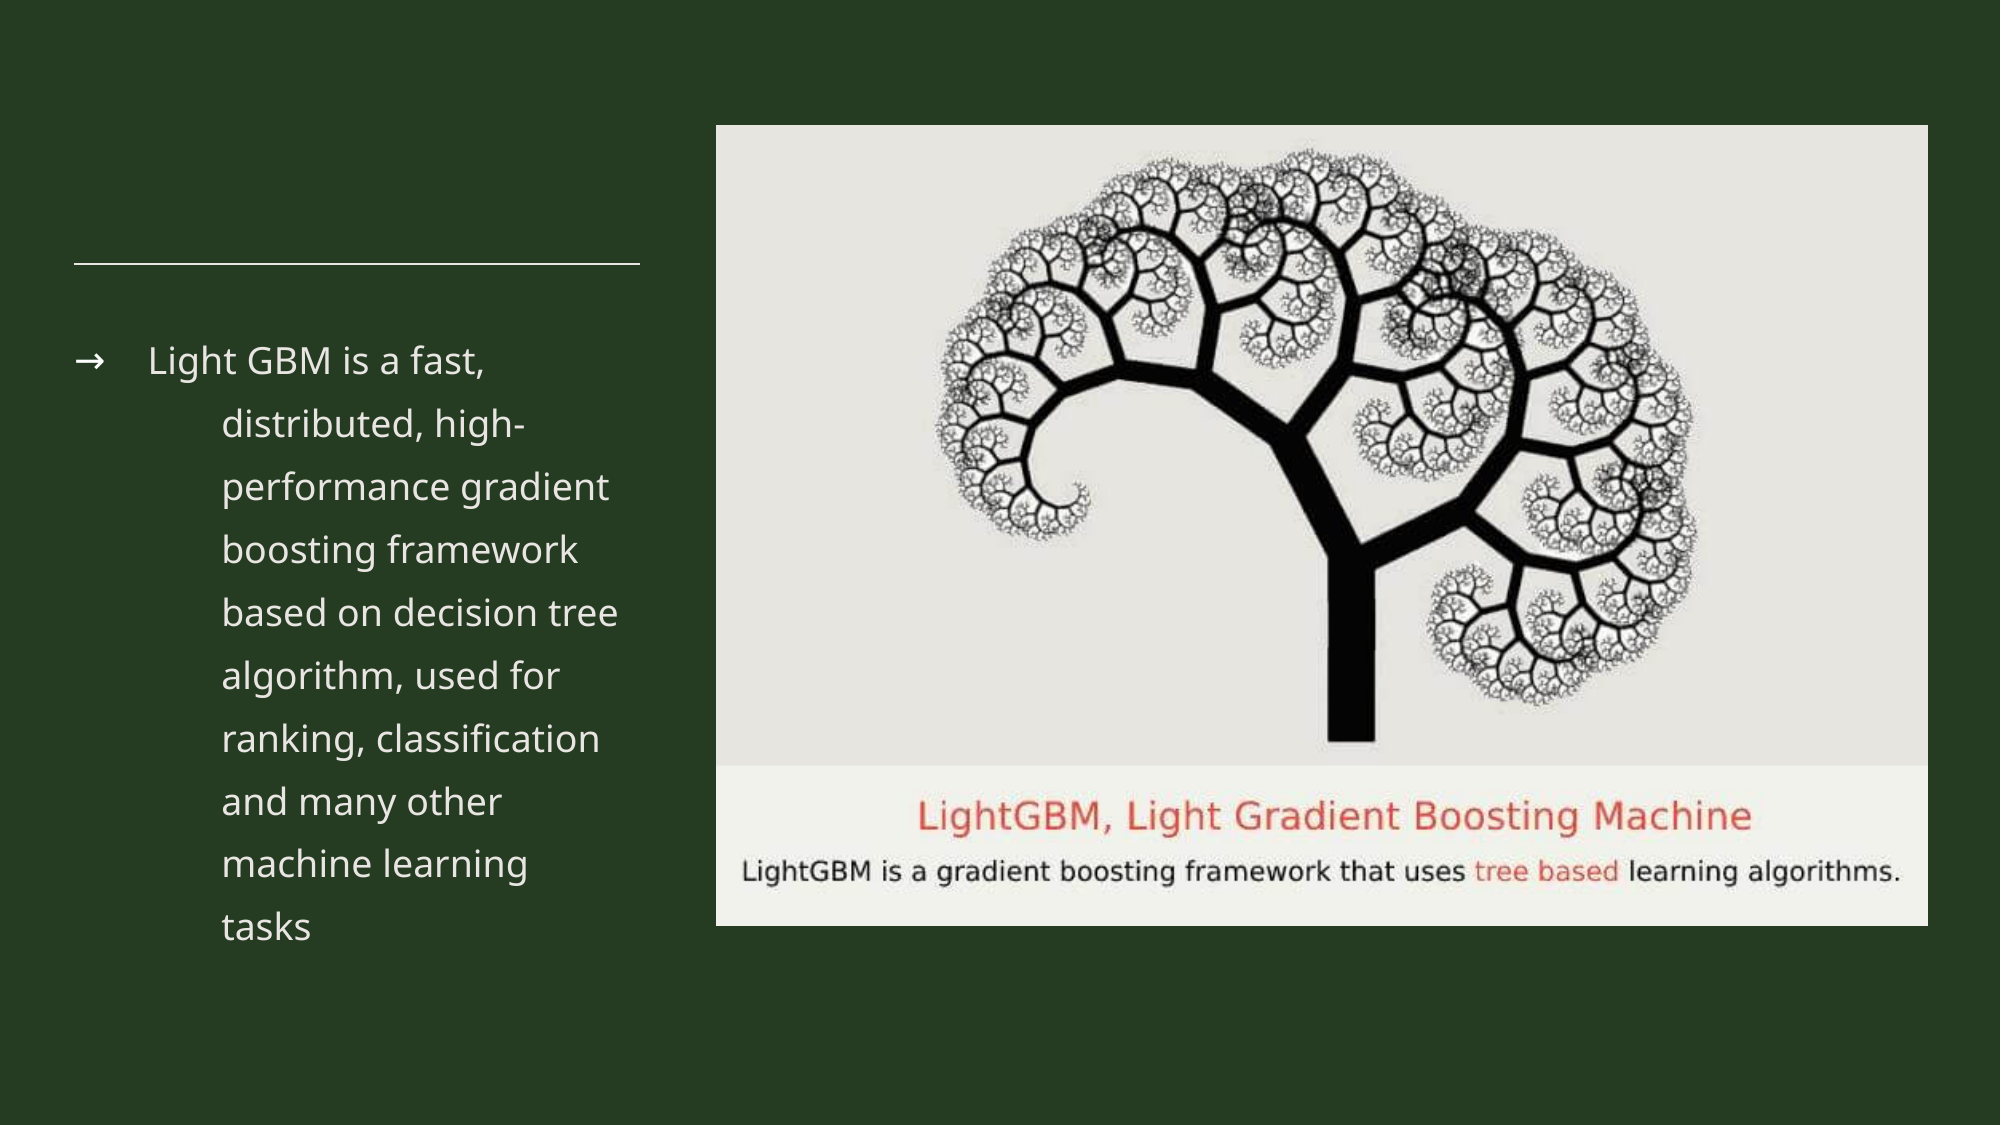

# Light GBM is a fast, distributed, high-performance gradient boosting framework based on decision tree algorithm, used for ranking, classification and many other machine learning tasks